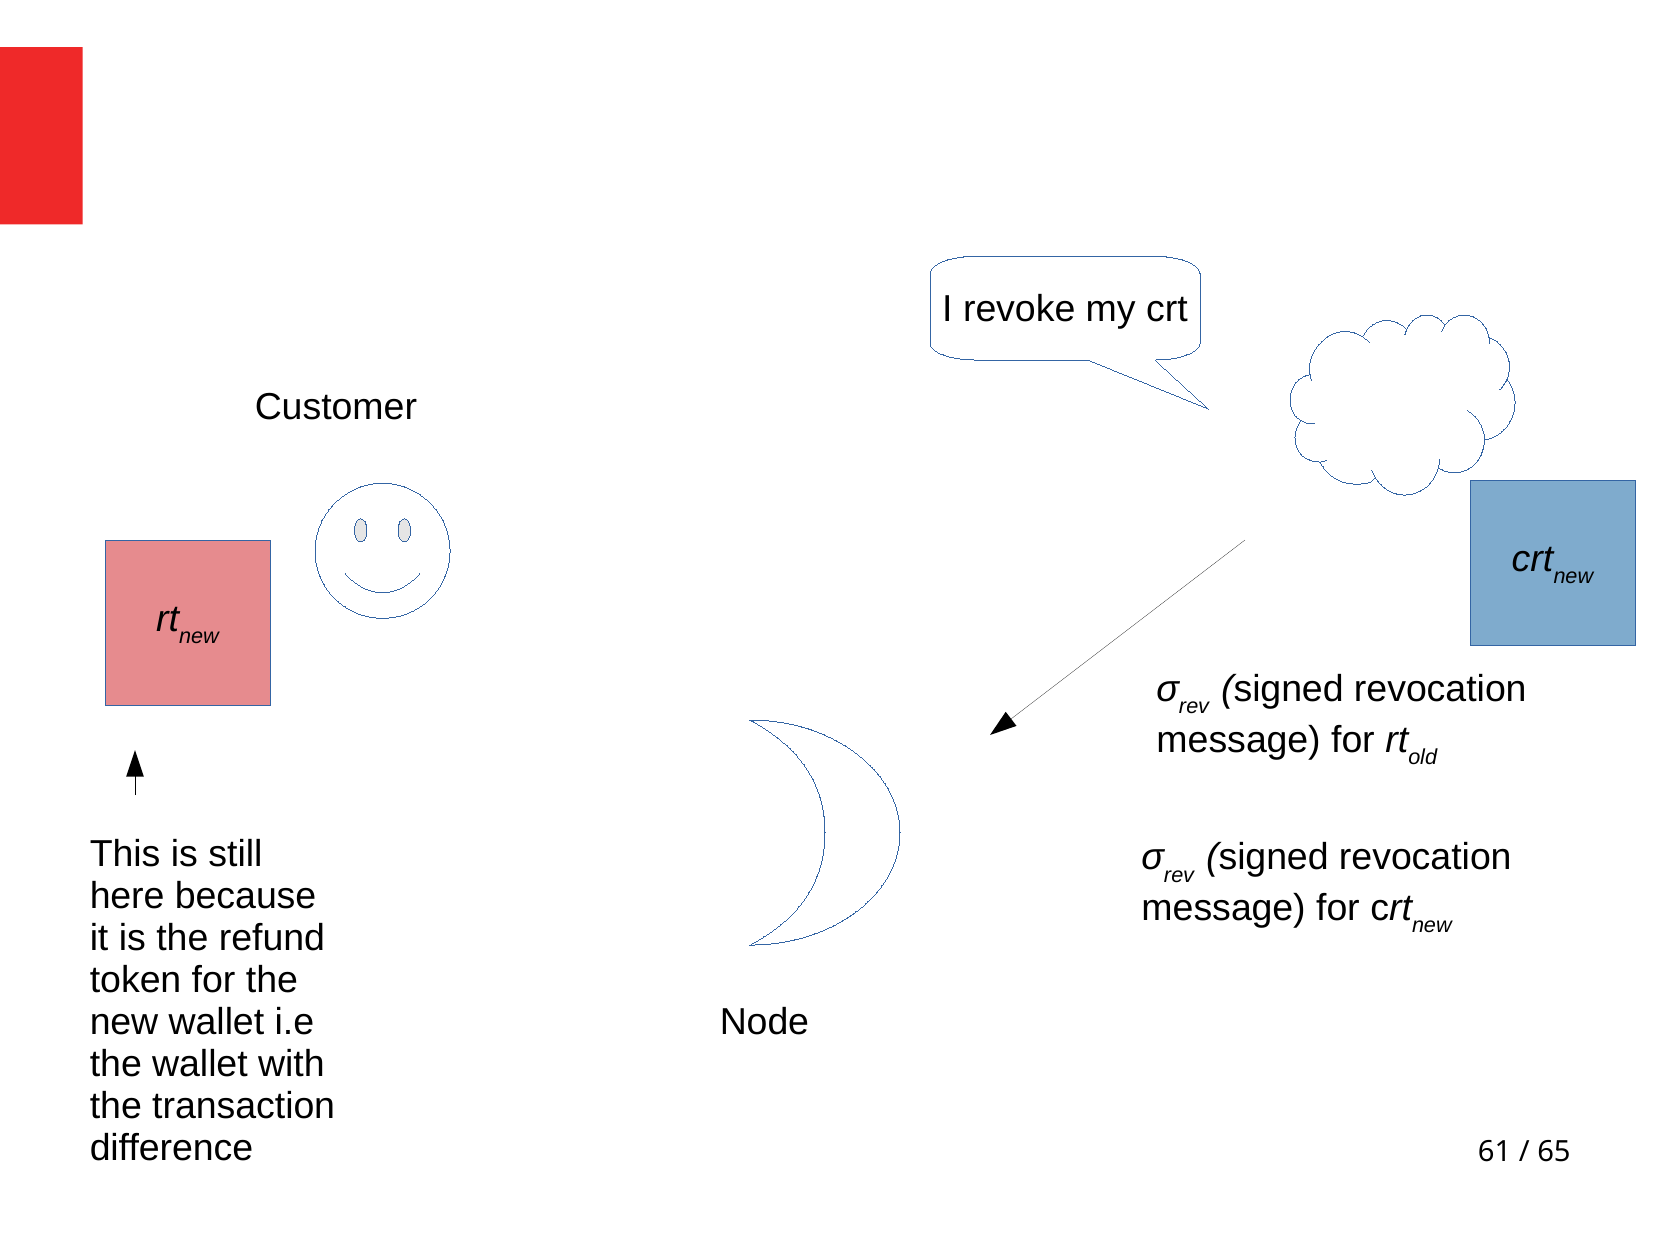

#
I revoke my crt
Customer
crtnew
rtnew
σrev (signed revocation message) for rtold
This is still here because it is the refund token for the new wallet i.e the wallet with the transaction difference
σrev (signed revocation message) for crtnew
Node
61